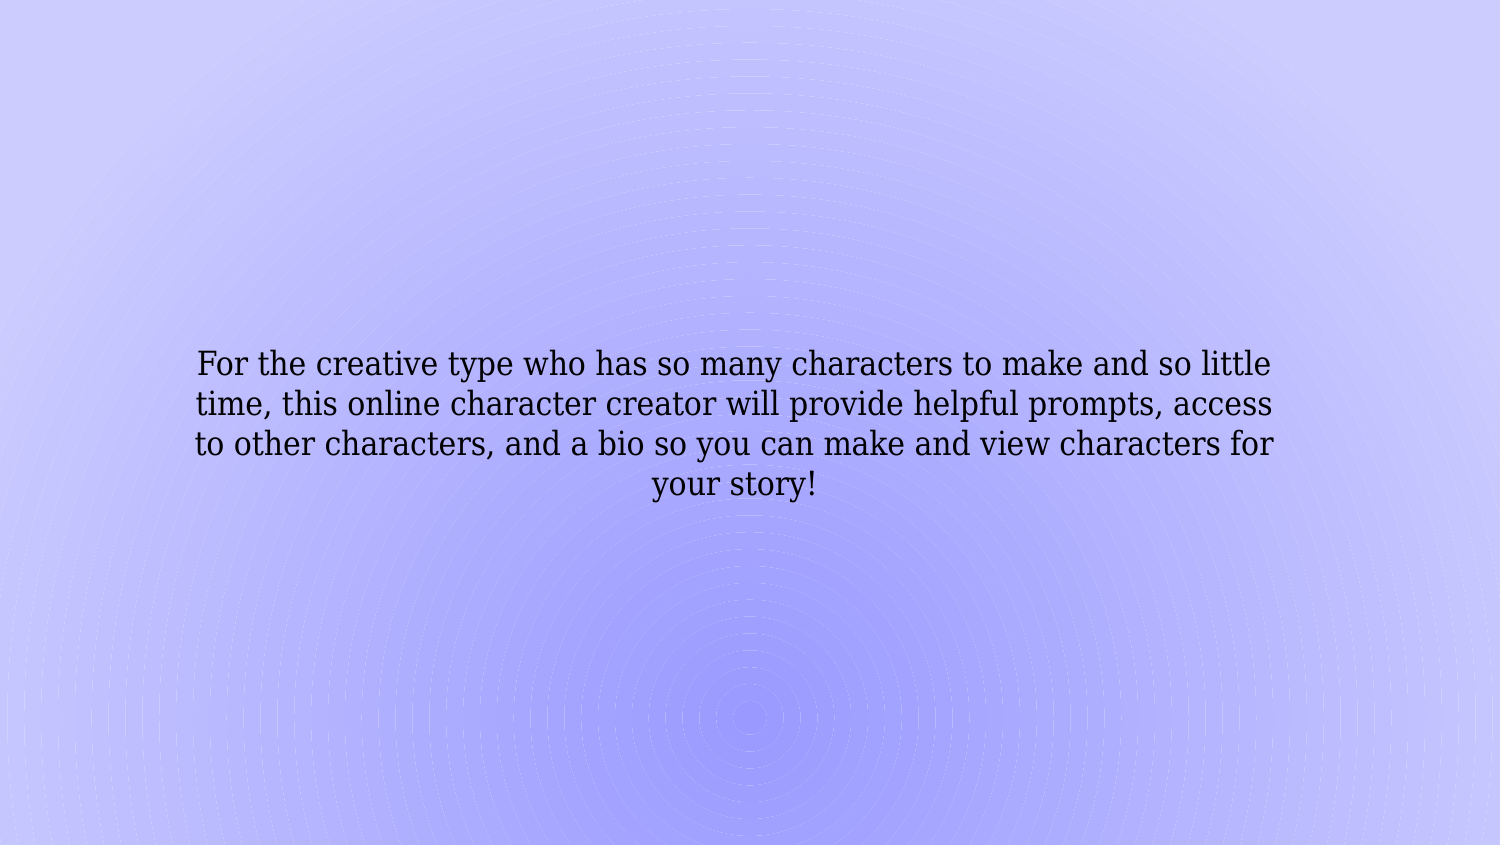

# For the creative type who has so many characters to make and so little time, this online character creator will provide helpful prompts, access to other characters, and a bio so you can make and view characters for your story!